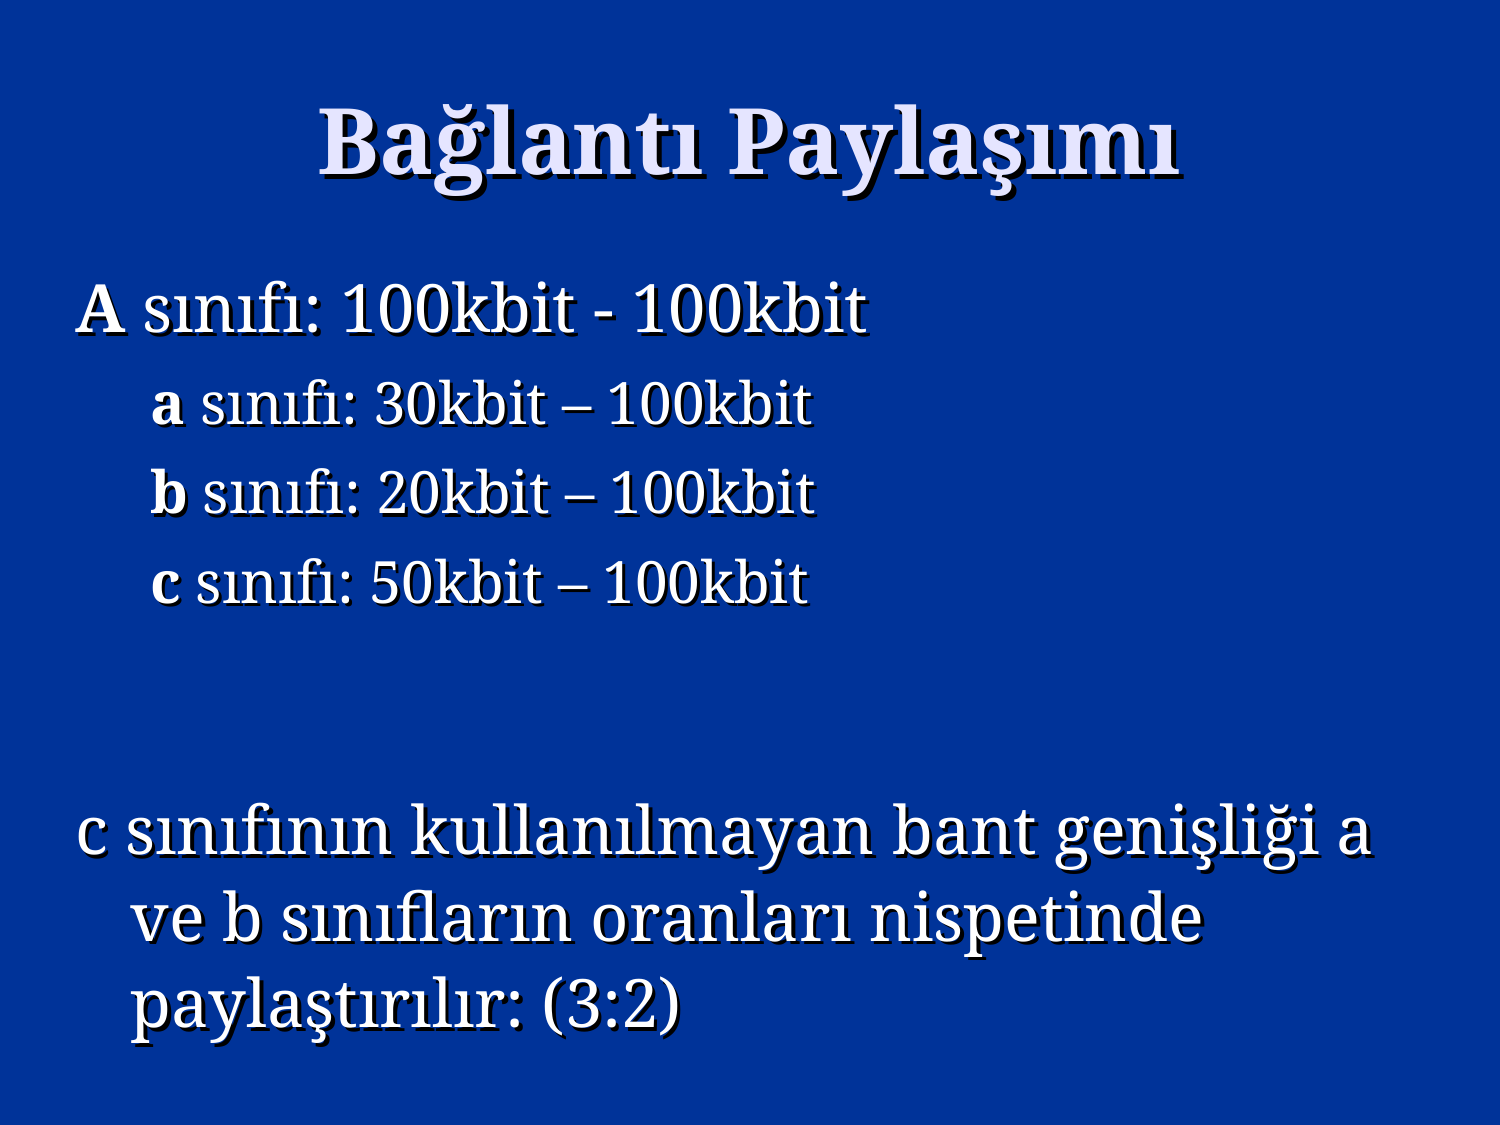

# Bağlantı Paylaşımı
A sınıfı: 100kbit - 100kbit
a sınıfı: 30kbit – 100kbit
b sınıfı: 20kbit – 100kbit
c sınıfı: 50kbit – 100kbit
c sınıfının kullanılmayan bant genişliği a ve b sınıfların oranları nispetinde paylaştırılır: (3:2)